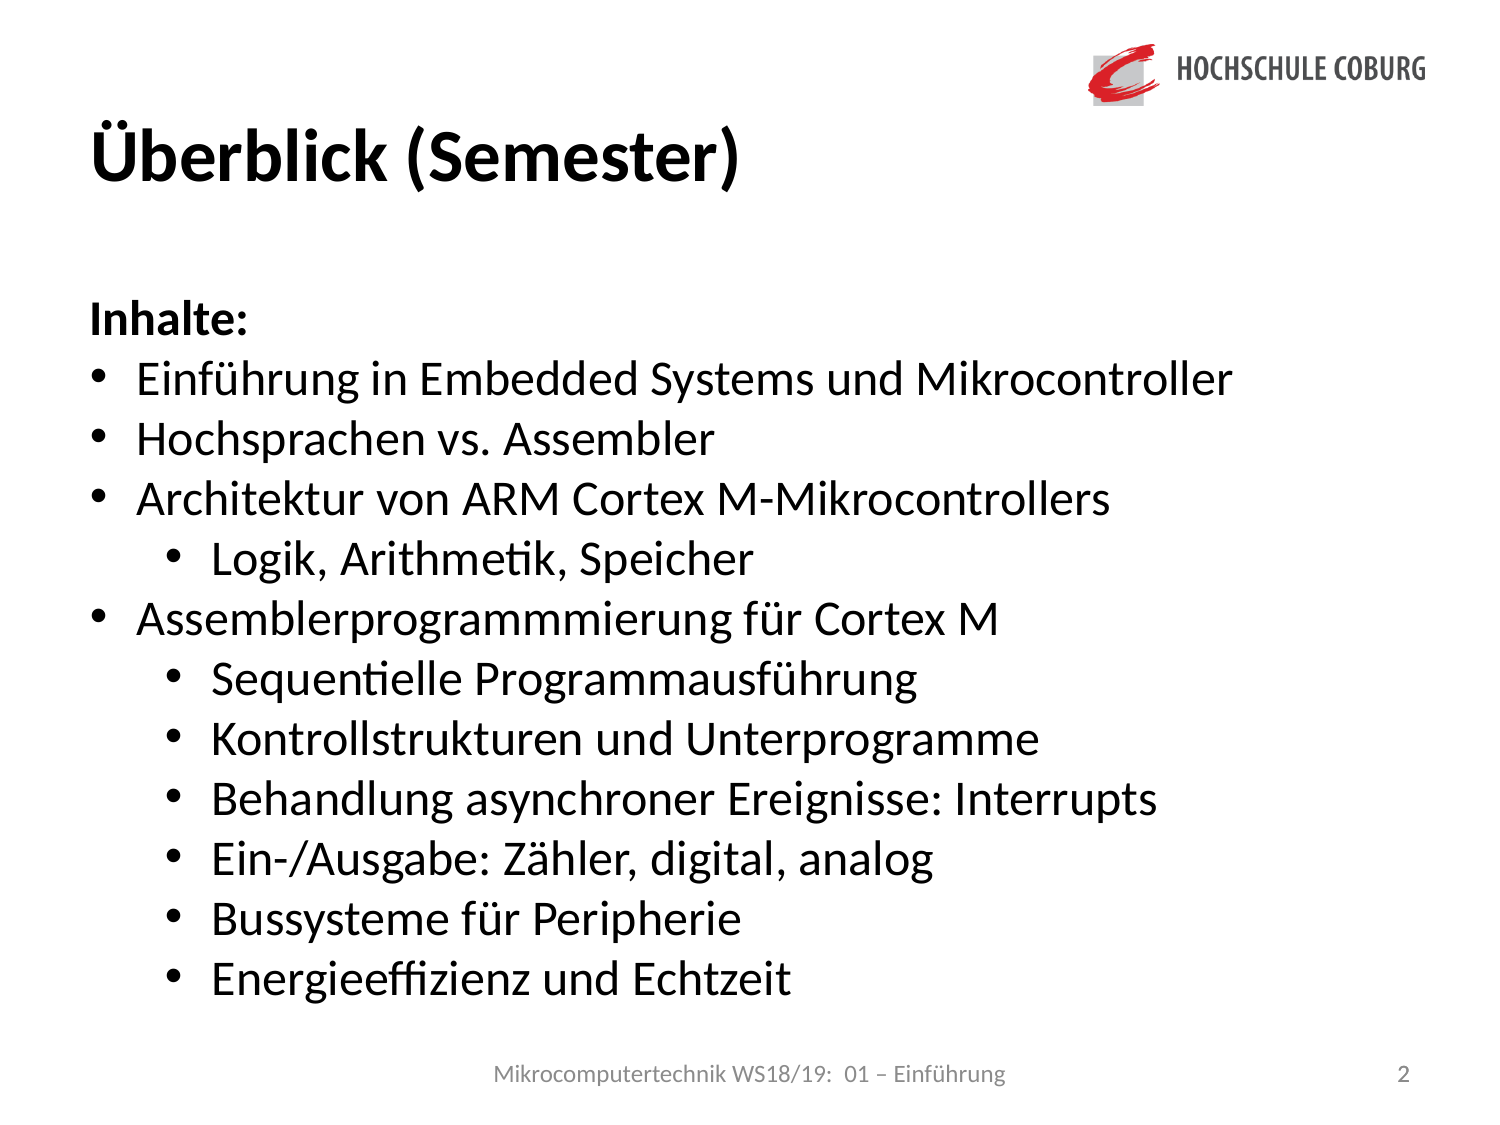

# Überblick (Semester)
Inhalte:
Einführung in Embedded Systems und Mikrocontroller
Hochsprachen vs. Assembler
Architektur von ARM Cortex M-Mikrocontrollers
Logik, Arithmetik, Speicher
Assemblerprogrammmierung für Cortex M
Sequentielle Programmausführung
Kontrollstrukturen und Unterprogramme
Behandlung asynchroner Ereignisse: Interrupts
Ein-/Ausgabe: Zähler, digital, analog
Bussysteme für Peripherie
Energieeffizienz und Echtzeit
MCT01: Einführung
2